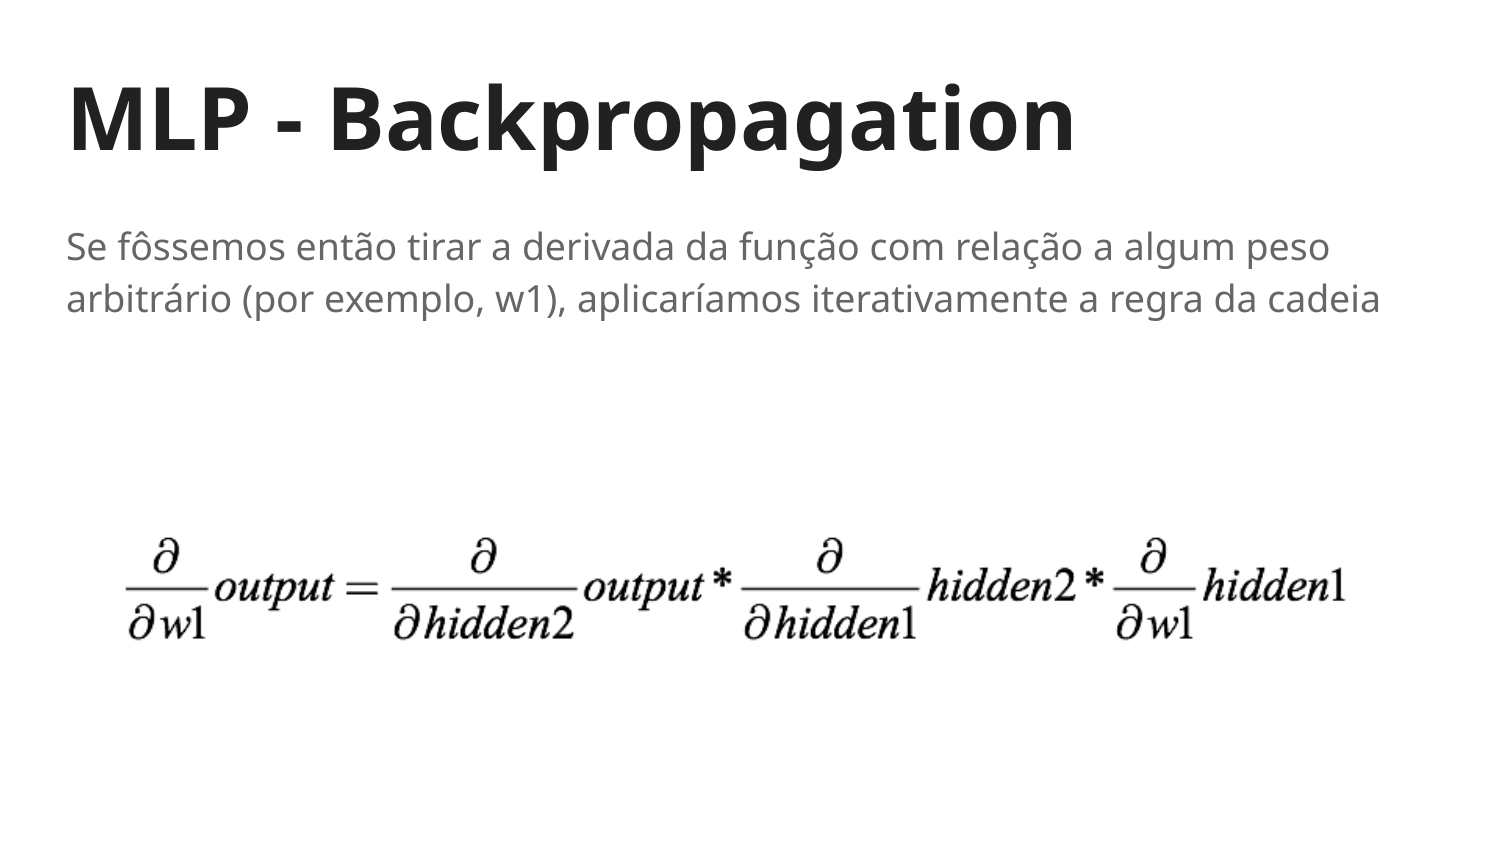

# MLP - Backpropagation
Se fôssemos então tirar a derivada da função com relação a algum peso arbitrário (por exemplo, w1), aplicaríamos iterativamente a regra da cadeia